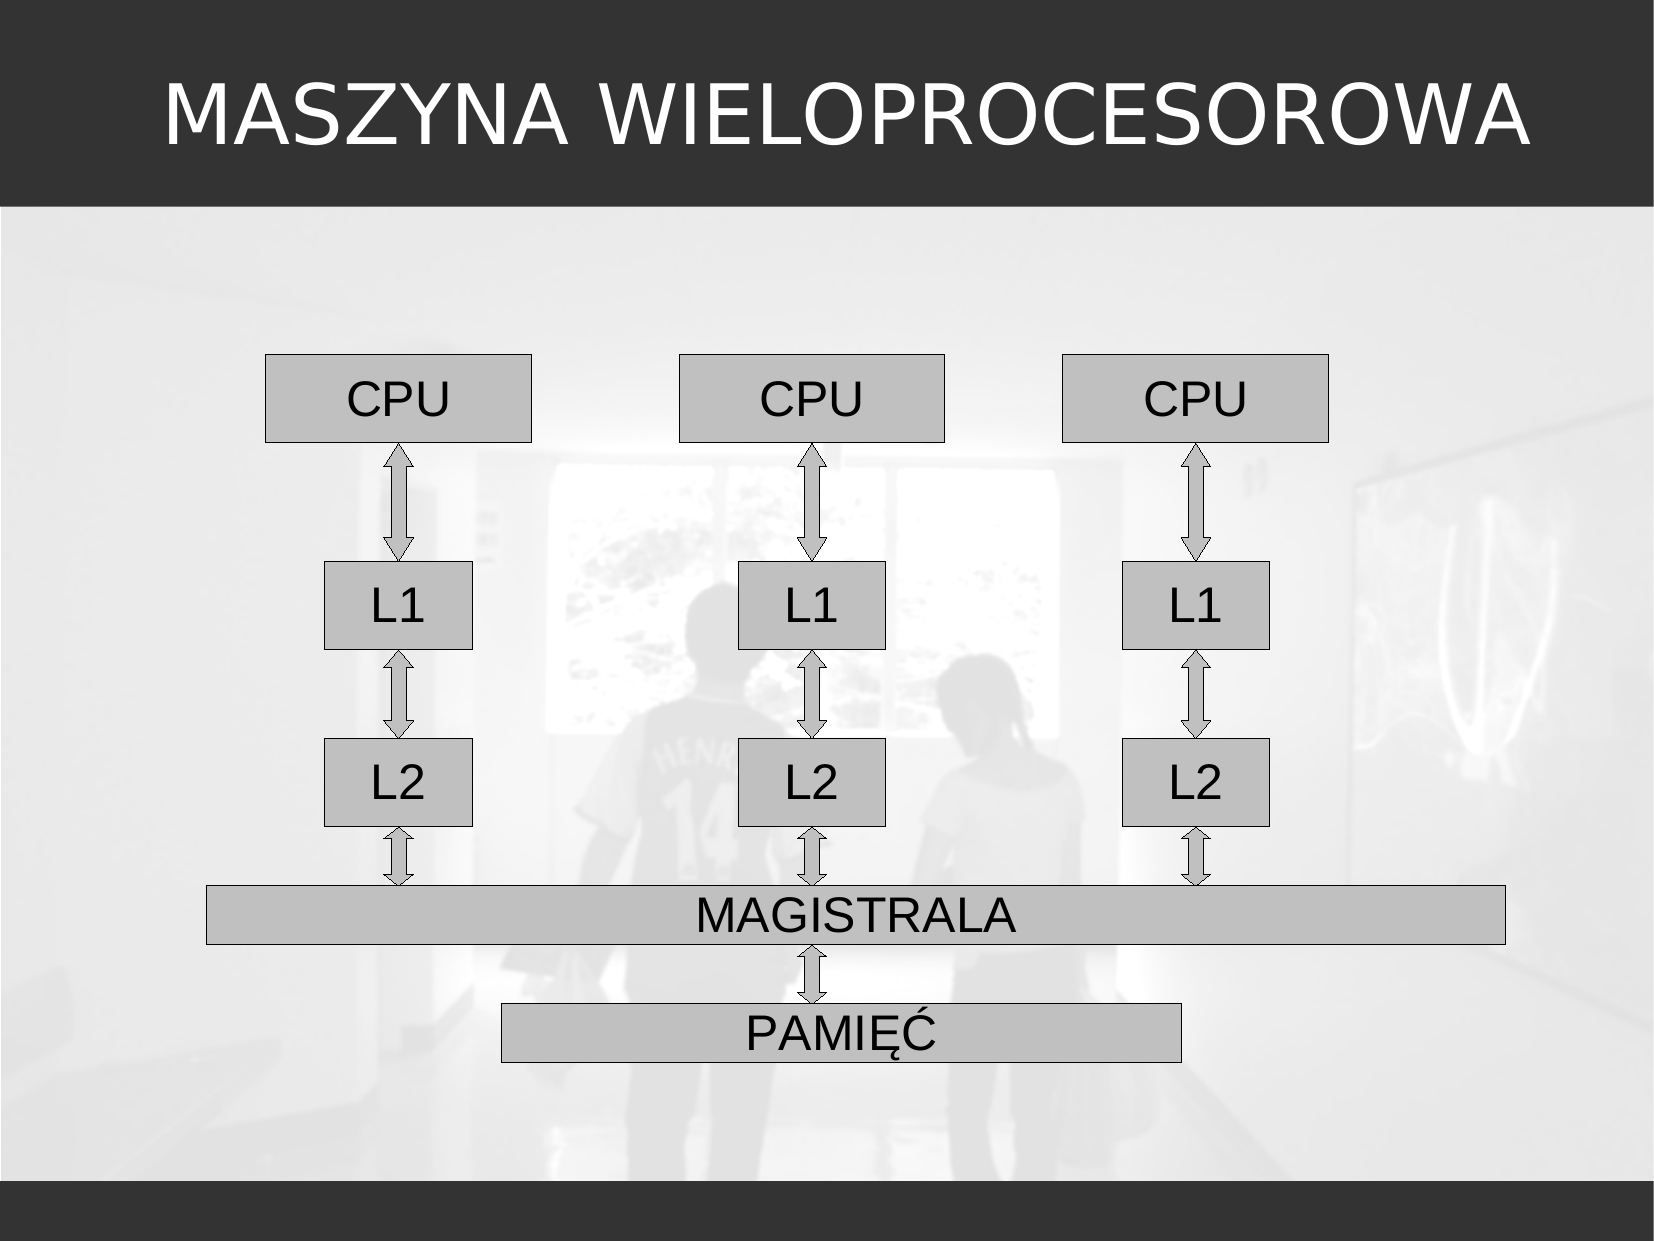

# MASZYNA WIELOPROCESOROWA
CPU
CPU
CPU
L1
L1
L1
L2
L2
L2
MAGISTRALA
PAMIĘĆ